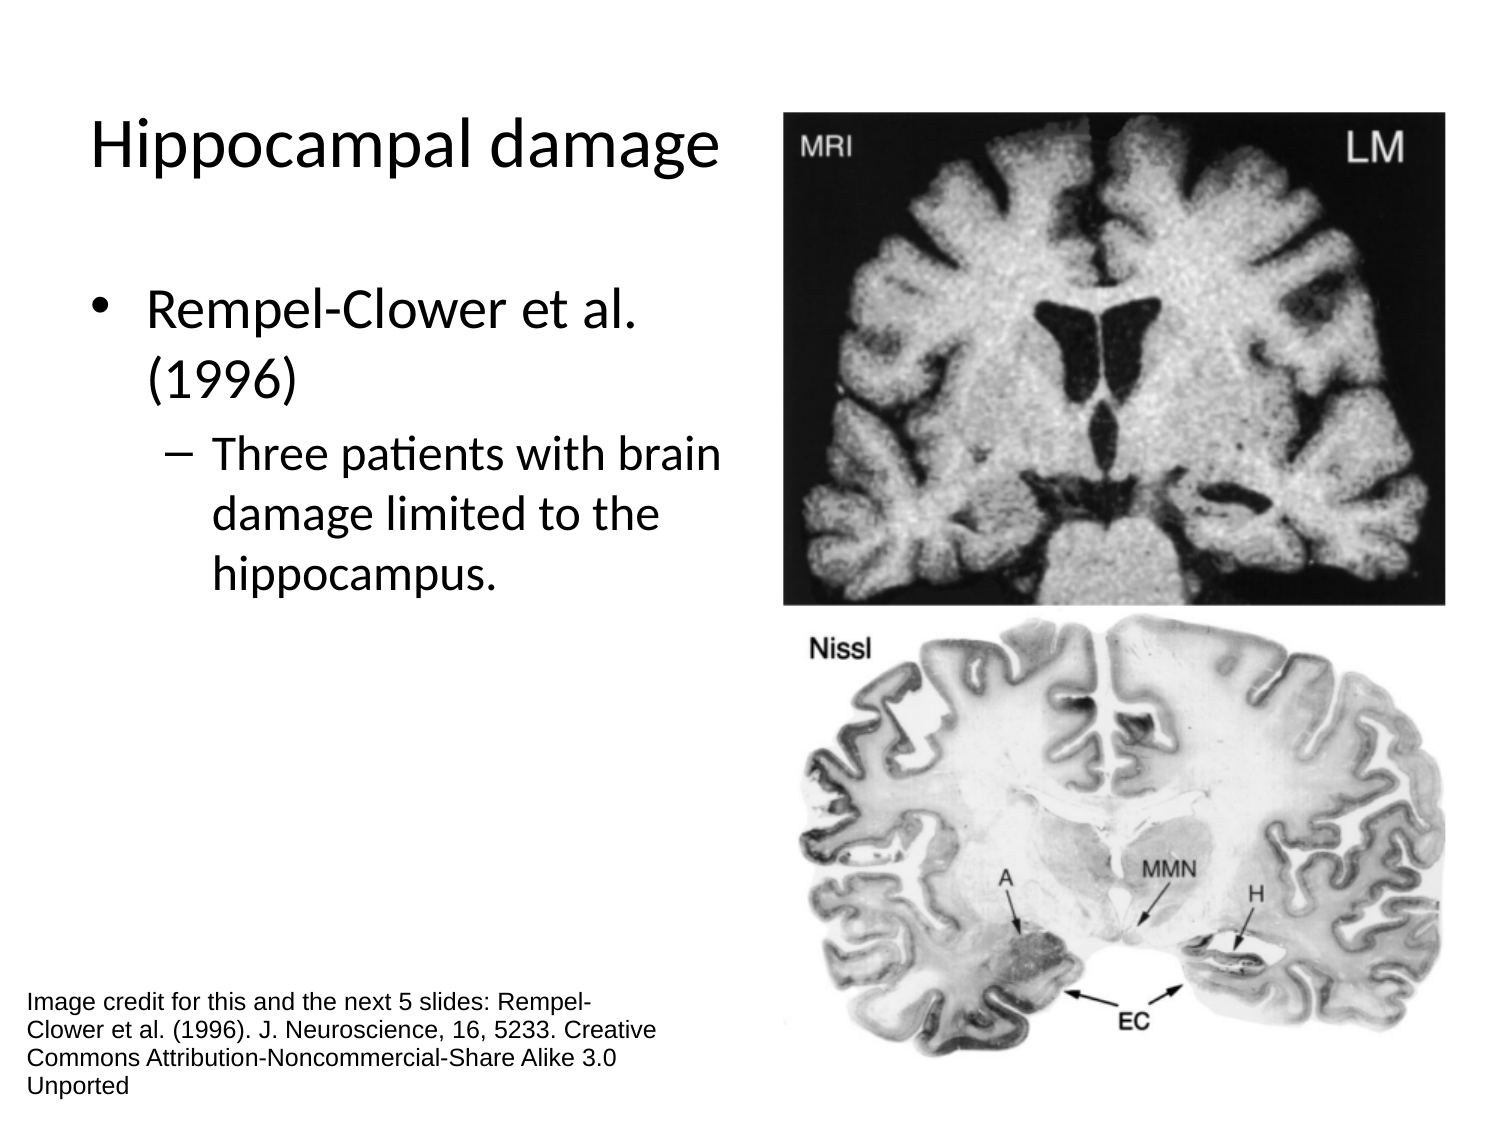

# Hippocampal damage
Rempel-Clower et al. (1996)
Three patients with brain damage limited to the hippocampus.
Image credit for this and the next 5 slides: Rempel-Clower et al. (1996). J. Neuroscience, 16, 5233. Creative Commons Attribution-Noncommercial-Share Alike 3.0 Unported